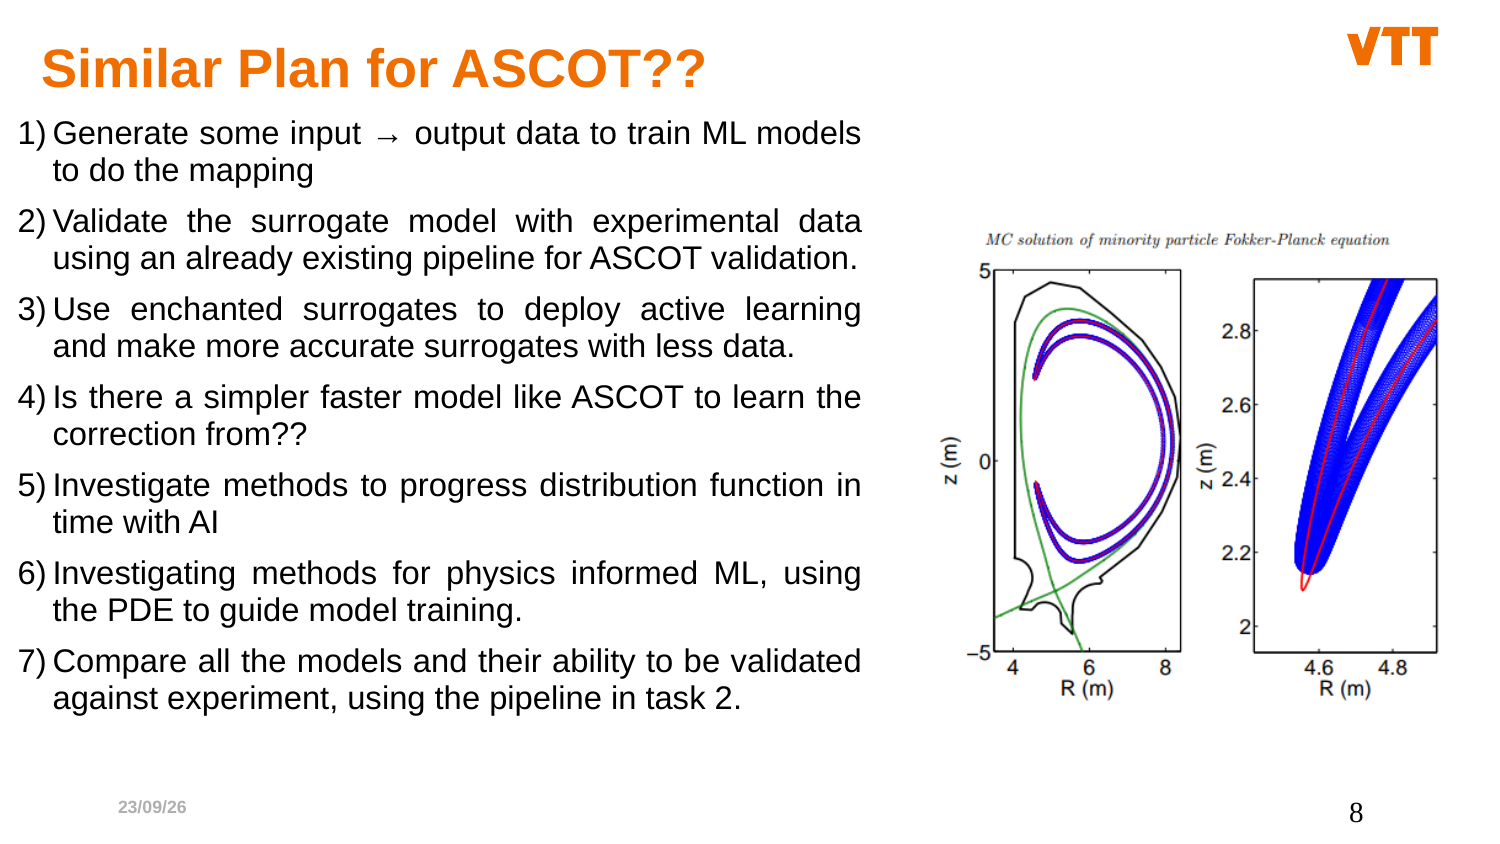

# Similar Plan for ASCOT??
Generate some input → output data to train ML models to do the mapping
Validate the surrogate model with experimental data using an already existing pipeline for ASCOT validation.
Use enchanted surrogates to deploy active learning and make more accurate surrogates with less data.
Is there a simpler faster model like ASCOT to learn the correction from??
Investigate methods to progress distribution function in time with AI
Investigating methods for physics informed ML, using the PDE to guide model training.
Compare all the models and their ability to be validated against experiment, using the pipeline in task 2.